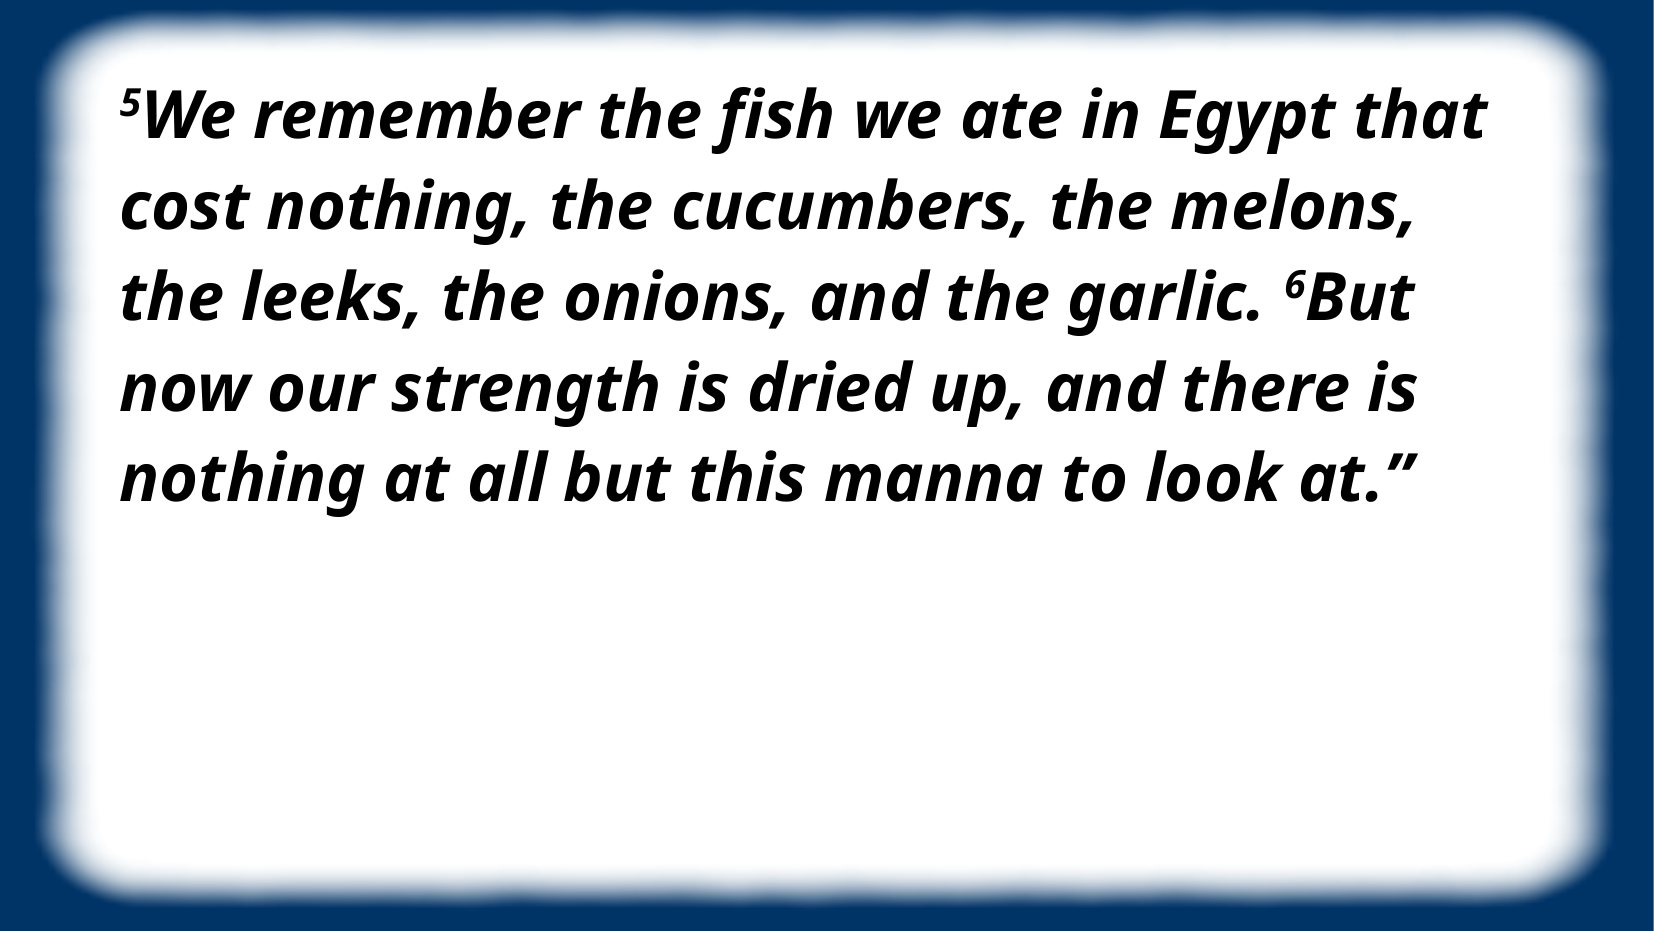

5We remember the fish we ate in Egypt that cost nothing, the cucumbers, the melons, the leeks, the onions, and the garlic. 6But now our strength is dried up, and there is nothing at all but this manna to look at.”